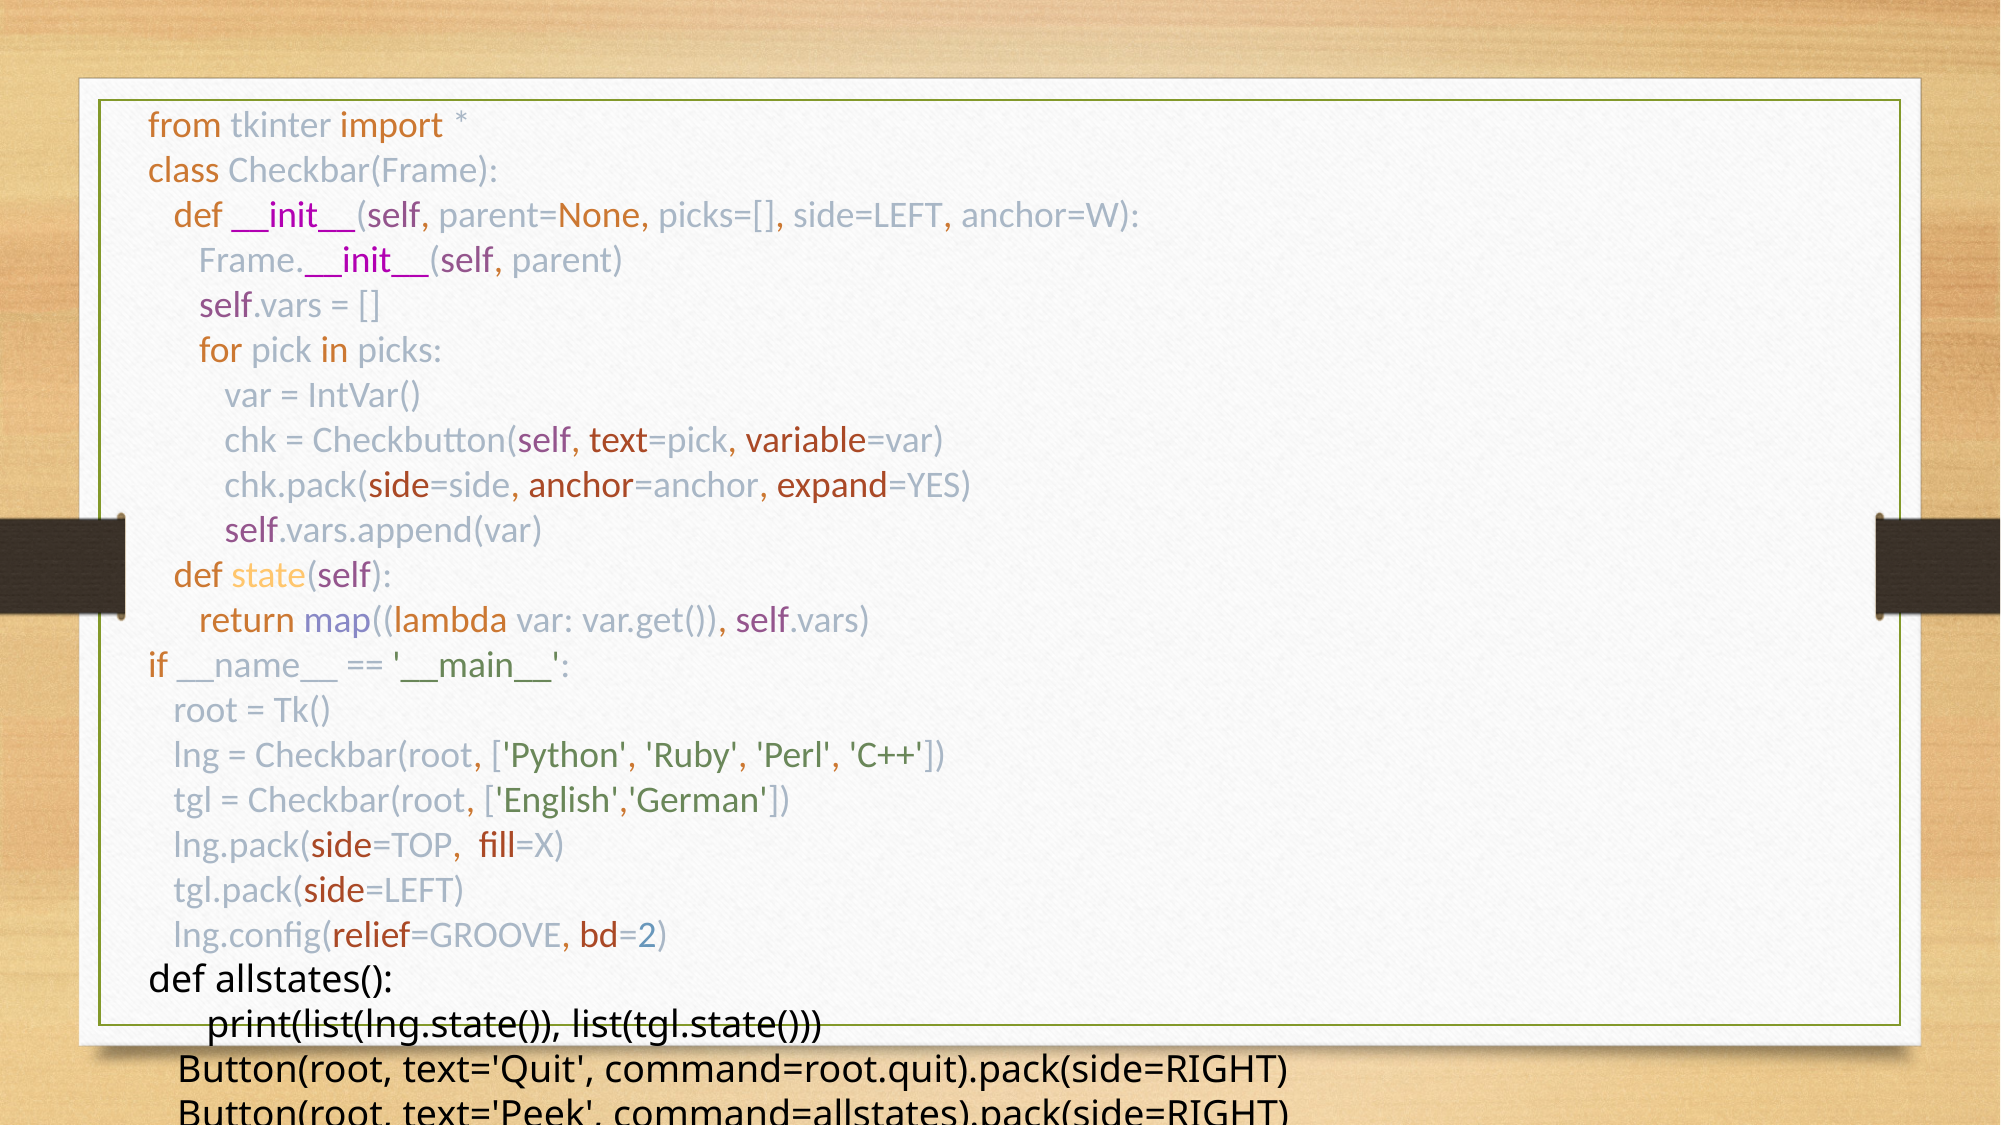

from tkinter import *
class Checkbar(Frame):
 def __init__(self, parent=None, picks=[], side=LEFT, anchor=W):
 Frame.__init__(self, parent)
 self.vars = []
 for pick in picks:
 var = IntVar()
 chk = Checkbutton(self, text=pick, variable=var)
 chk.pack(side=side, anchor=anchor, expand=YES)
 self.vars.append(var)
 def state(self):
 return map((lambda var: var.get()), self.vars)
if __name__ == '__main__':
 root = Tk()
 lng = Checkbar(root, ['Python', 'Ruby', 'Perl', 'C++'])
 tgl = Checkbar(root, ['English','German'])
 lng.pack(side=TOP, fill=X)
 tgl.pack(side=LEFT)
 lng.config(relief=GROOVE, bd=2)
def allstates():
 print(list(lng.state()), list(tgl.state()))
 Button(root, text='Quit', command=root.quit).pack(side=RIGHT)
 Button(root, text='Peek', command=allstates).pack(side=RIGHT)
 root.mainloop()